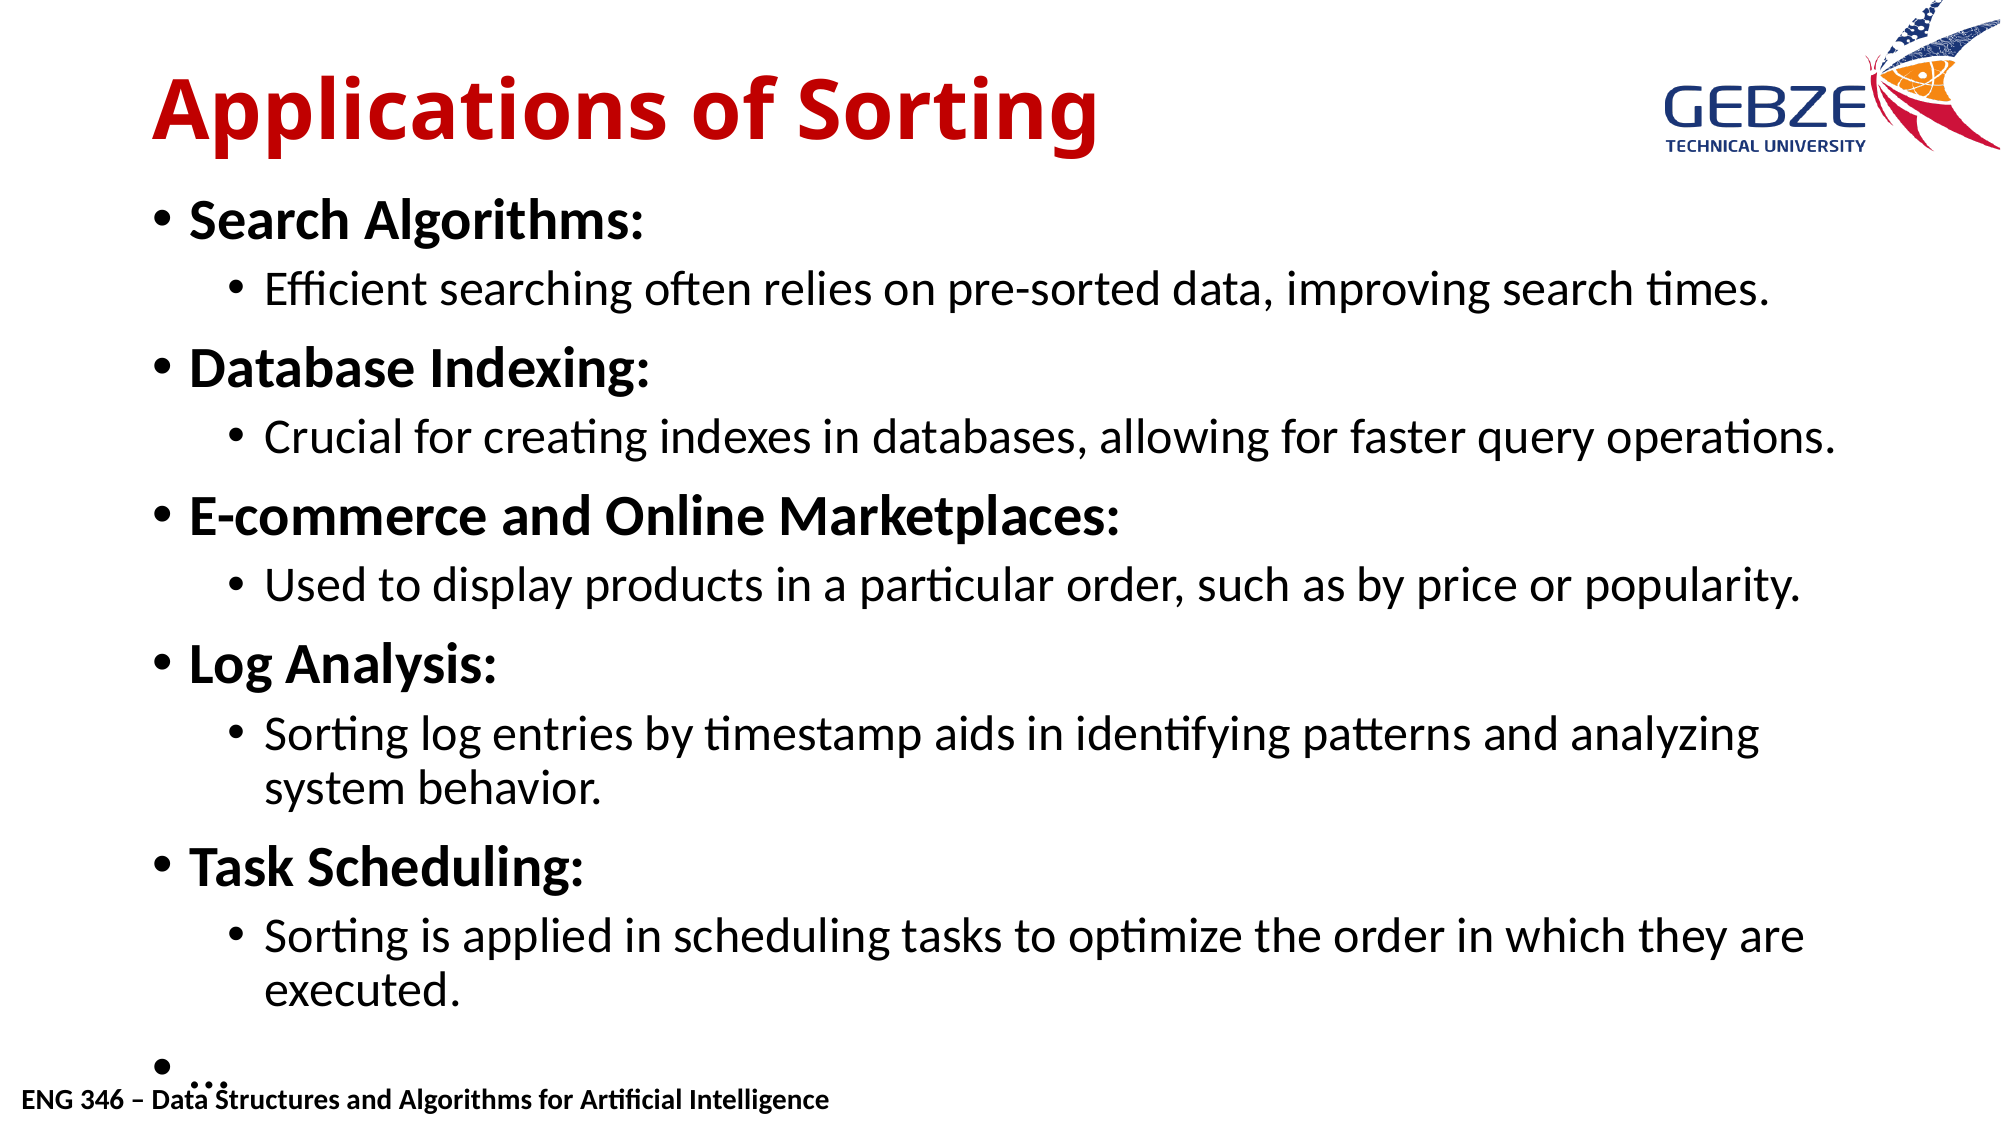

# Applications of Sorting
Search Algorithms:
Efficient searching often relies on pre-sorted data, improving search times.
Database Indexing:
Crucial for creating indexes in databases, allowing for faster query operations.
E-commerce and Online Marketplaces:
Used to display products in a particular order, such as by price or popularity.
Log Analysis:
Sorting log entries by timestamp aids in identifying patterns and analyzing system behavior.
Task Scheduling:
Sorting is applied in scheduling tasks to optimize the order in which they are executed.
…